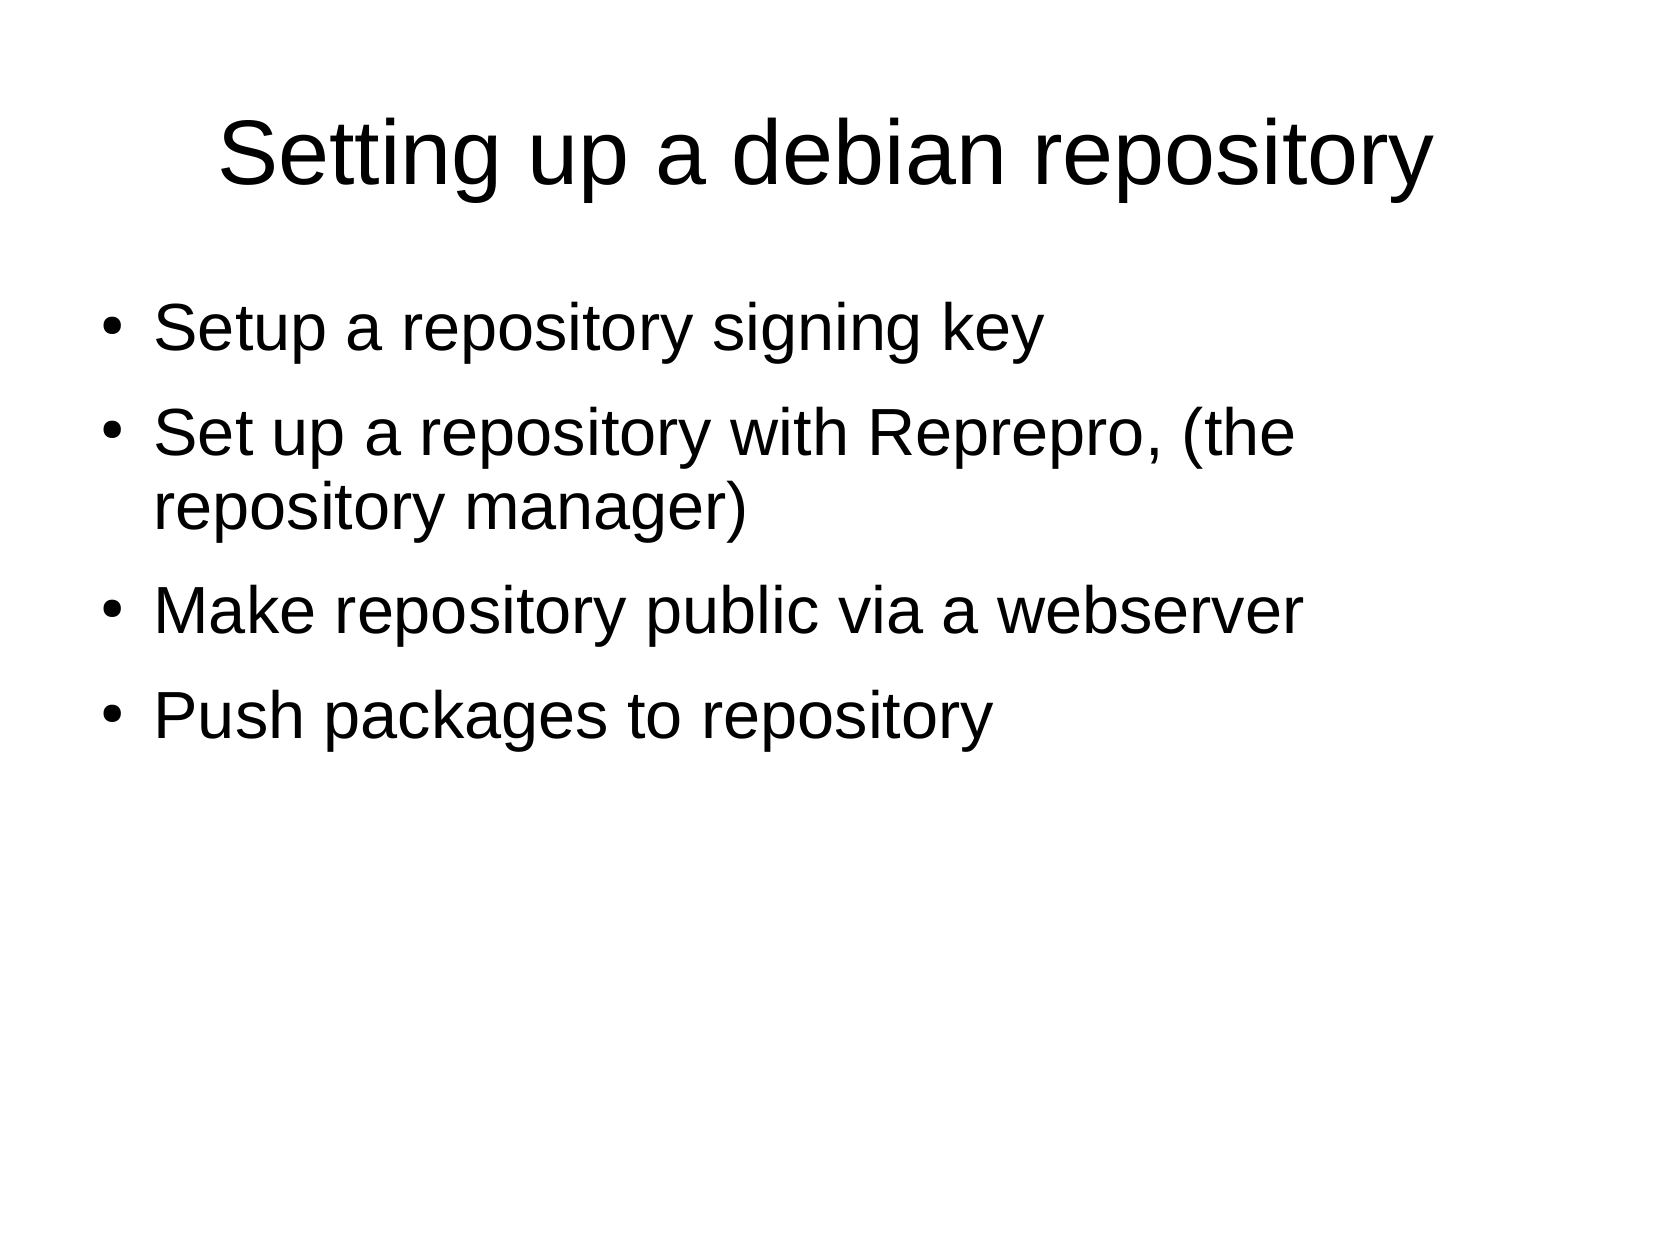

# Setting up a debian repository
Setup a repository signing key
Set up a repository with Reprepro, (the repository manager)
Make repository public via a webserver
Push packages to repository